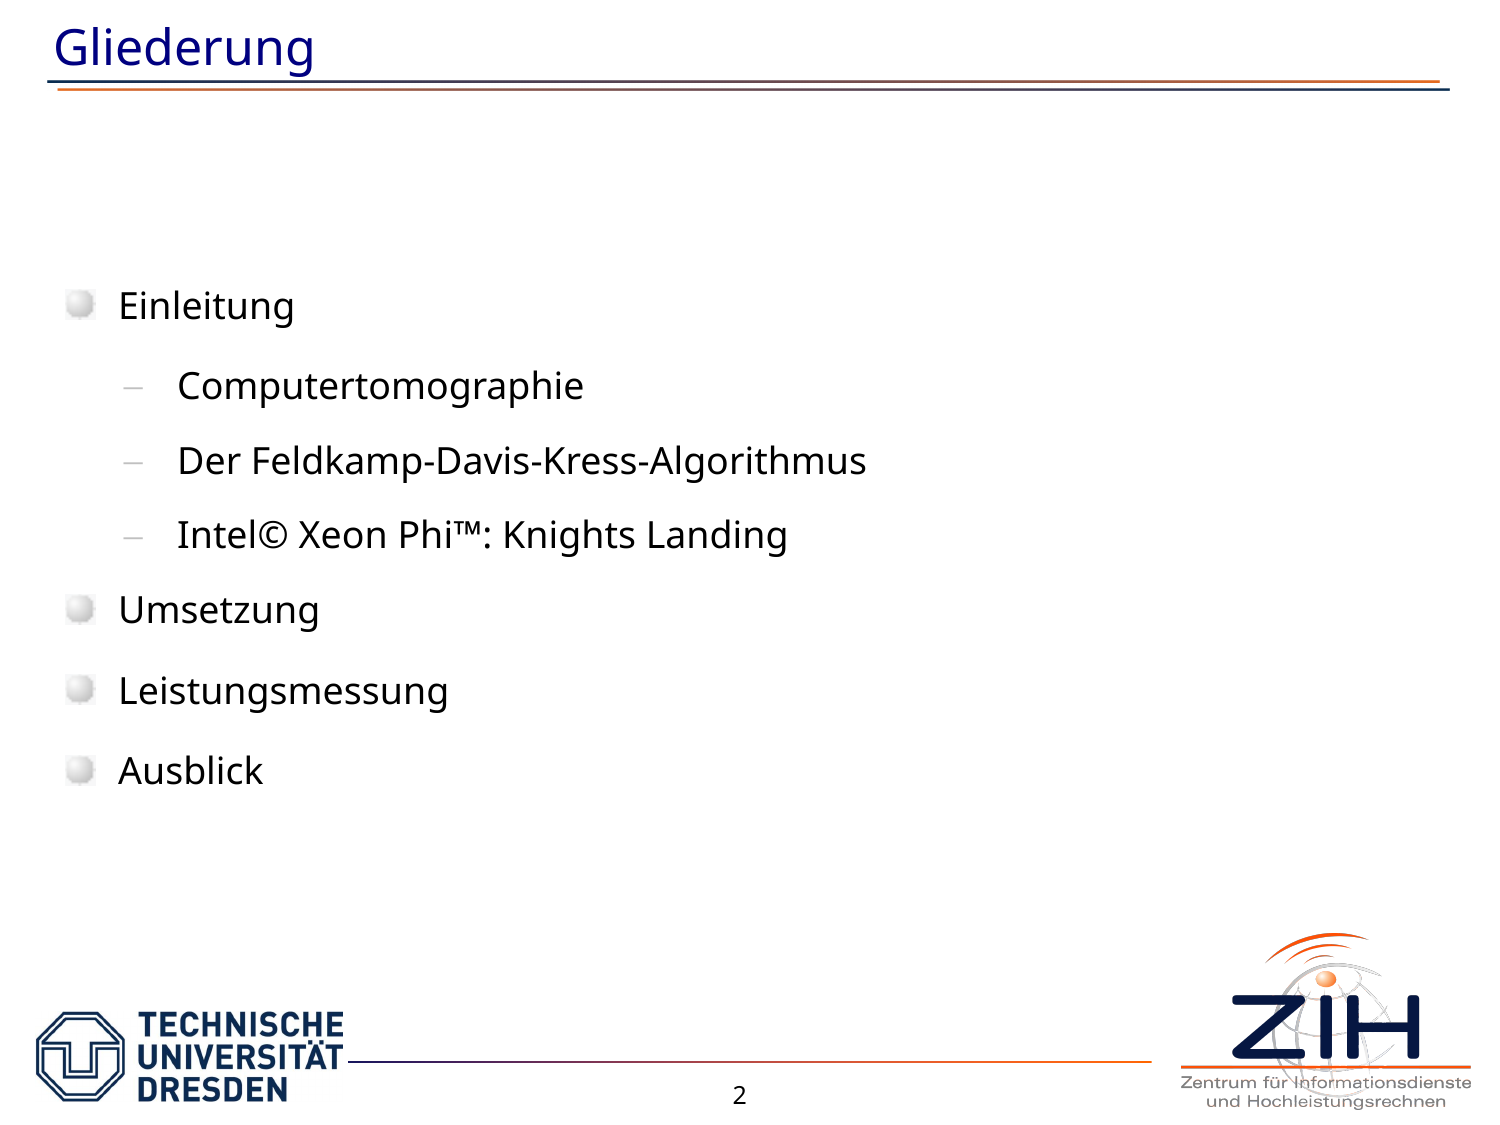

# Gliederung
Einleitung
Computertomographie
Der Feldkamp-Davis-Kress-Algorithmus
Intel© Xeon Phi™: Knights Landing
Umsetzung
Leistungsmessung
Ausblick
2